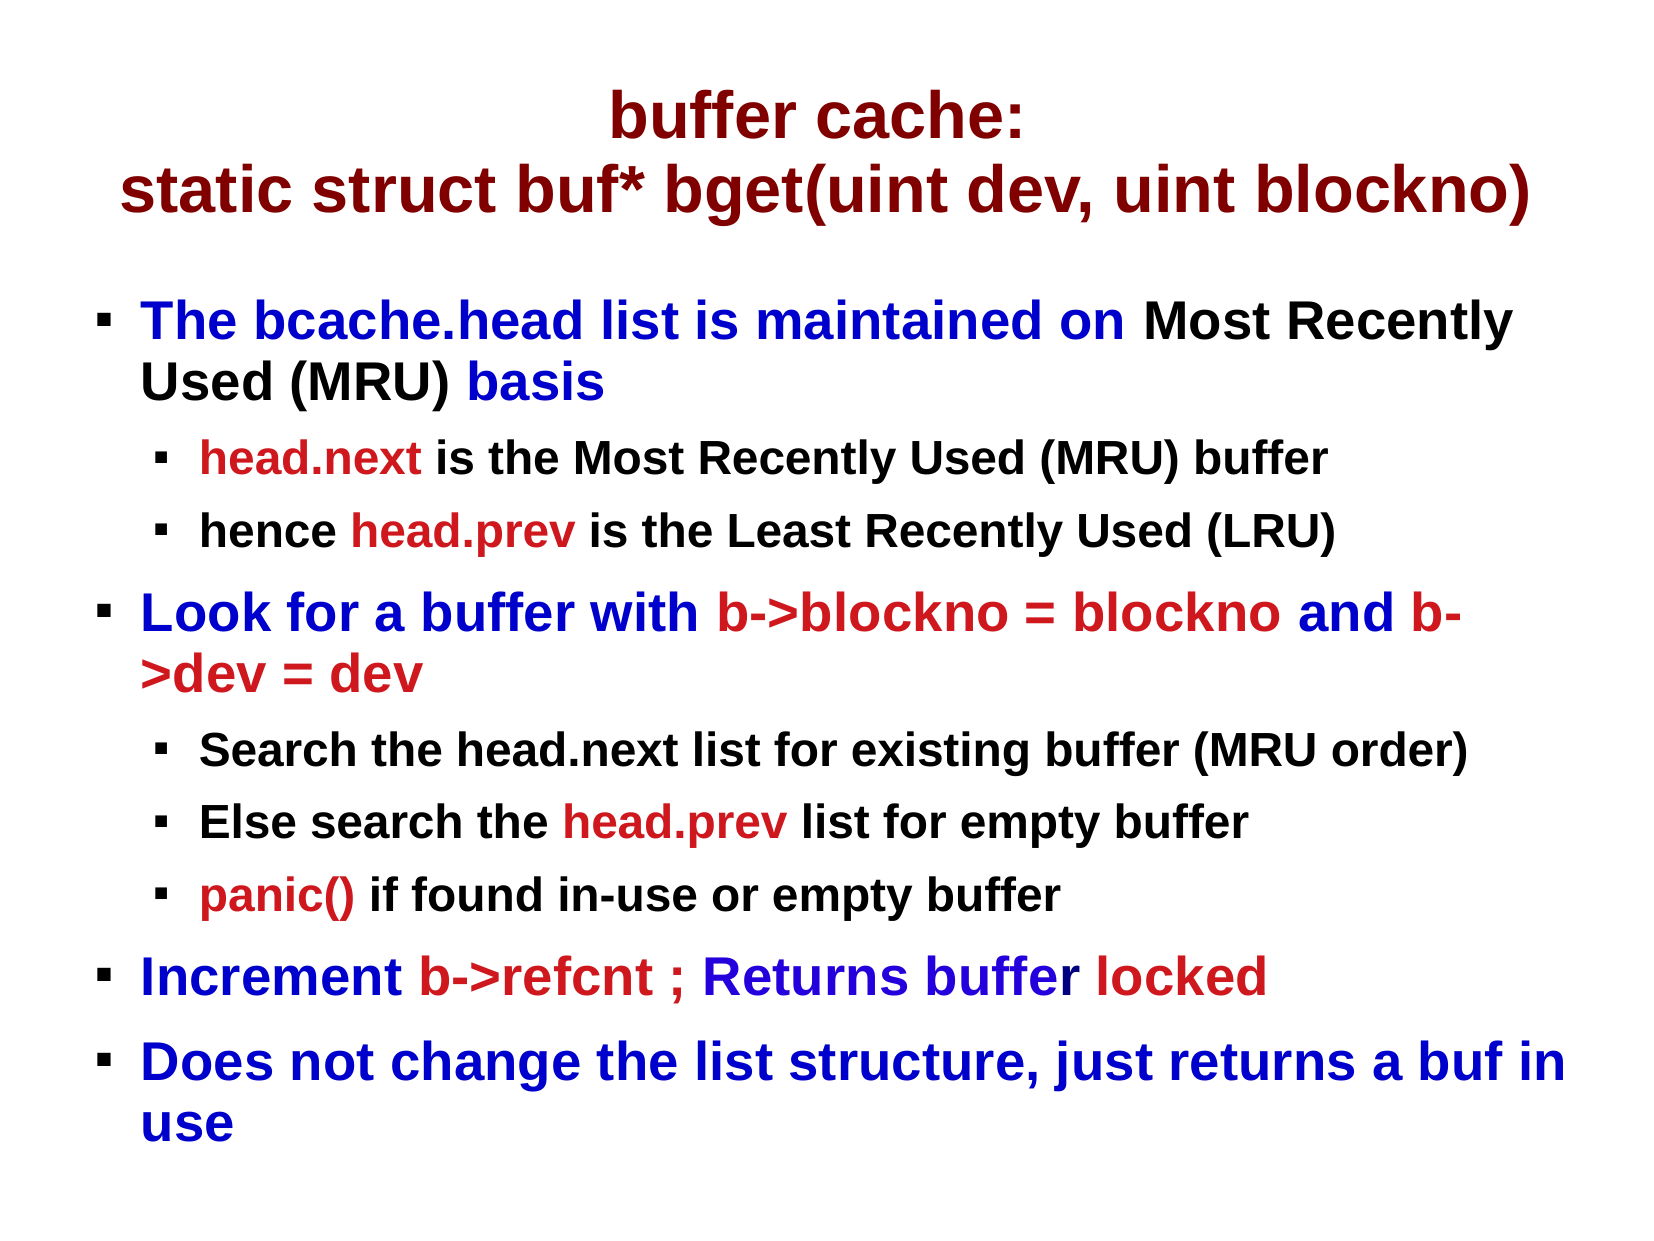

# buffer cache: static struct buf* bget(uint dev, uint blockno)
The bcache.head list is maintained on Most Recently Used (MRU) basis
head.next is the Most Recently Used (MRU) buffer
hence head.prev is the Least Recently Used (LRU)
Look for a buffer with b->blockno = blockno and b->dev = dev
Search the head.next list for existing buffer (MRU order)
Else search the head.prev list for empty buffer
panic() if found in-use or empty buffer
Increment b->refcnt ; Returns buffer locked
Does not change the list structure, just returns a buf in use